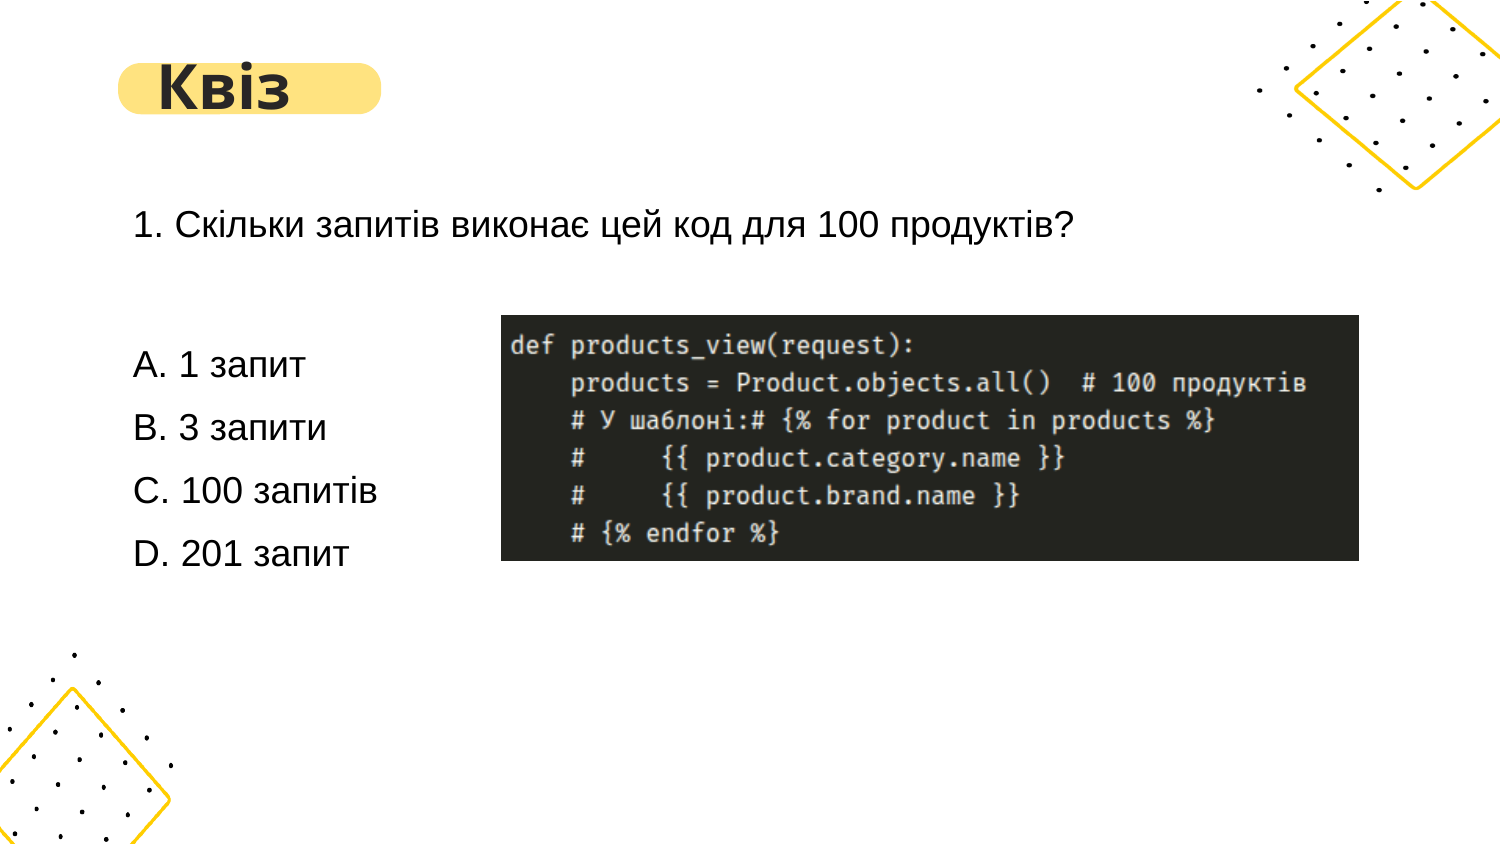

Квіз
1. Скільки запитів виконає цей код для 100 продуктів?
A. 1 запит
B. 3 запити
C. 100 запитів
D. 201 запит